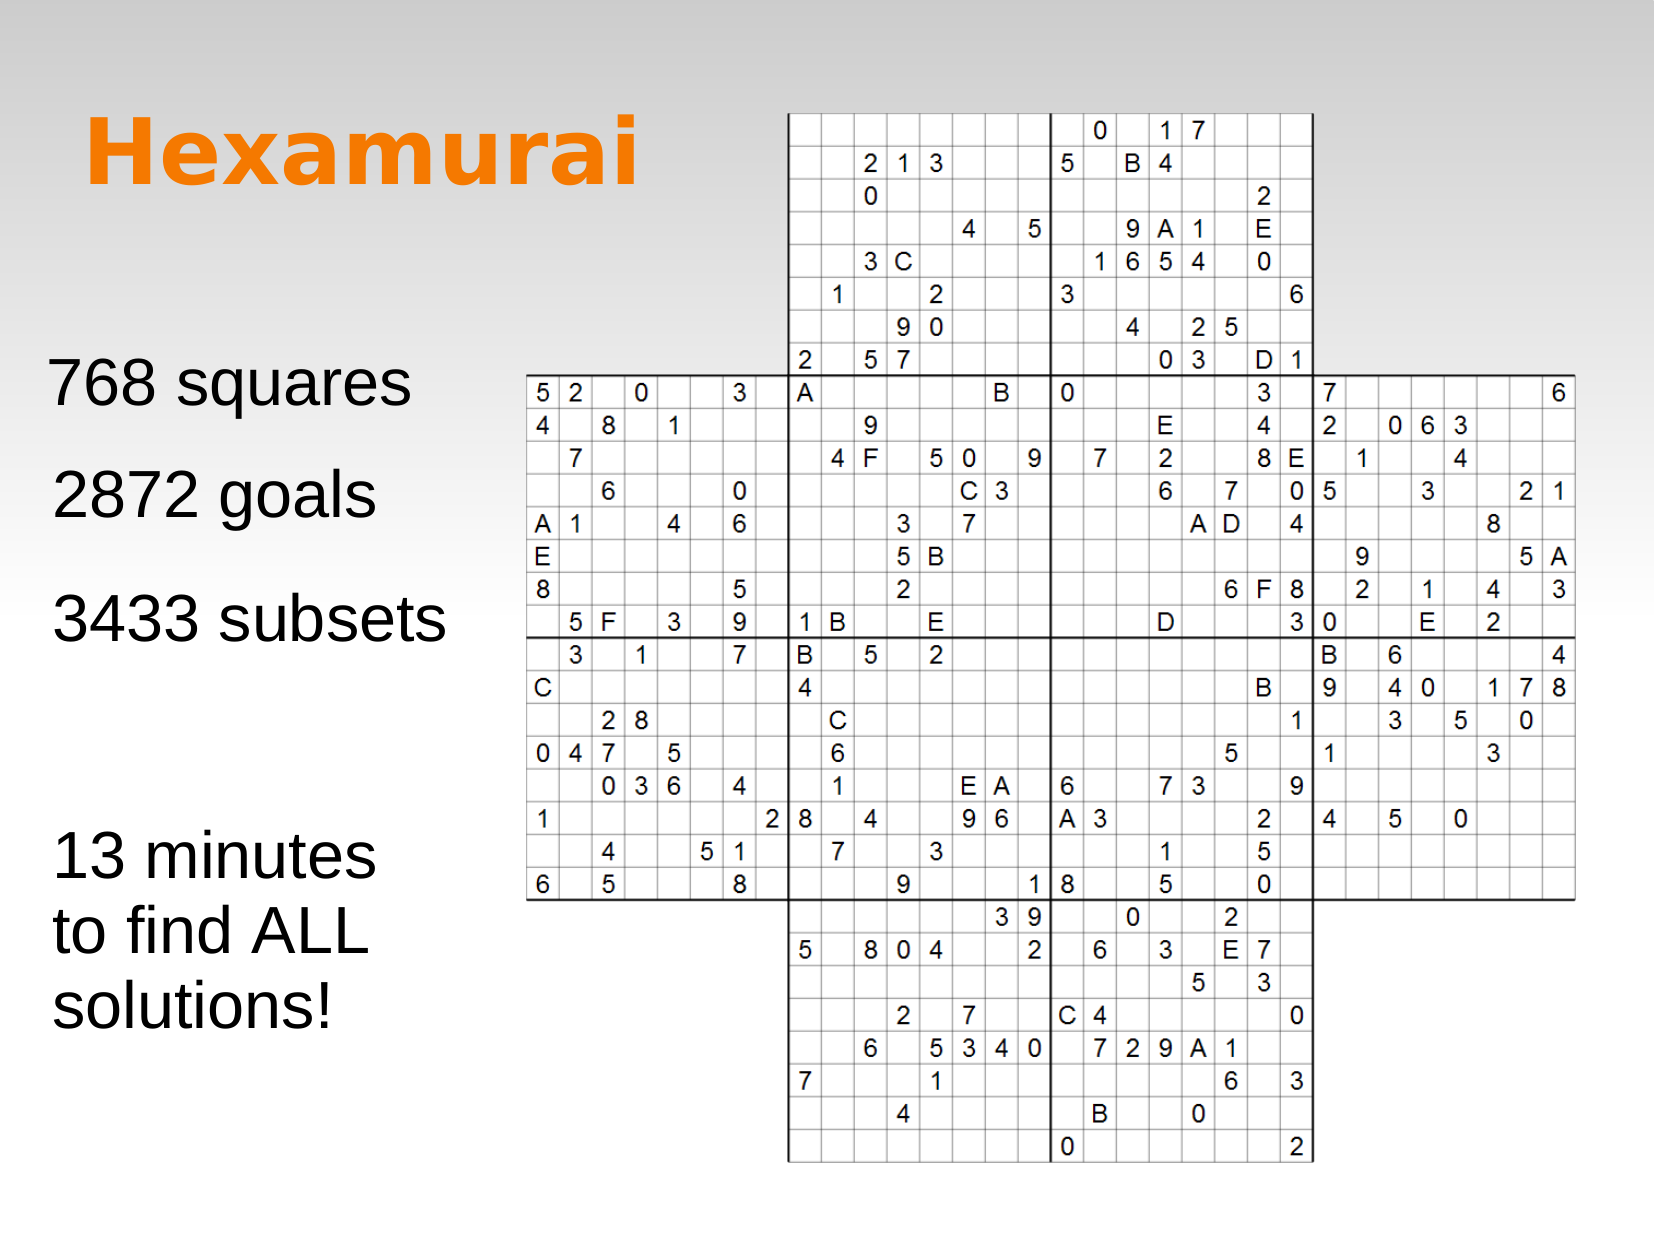

# Hexamurai
768 squares
2872 goals
3433 subsets
13 minutes
to find ALL
solutions!
768 squares
2872 goals
3433 subsets
13 minutes to find ALL solutions